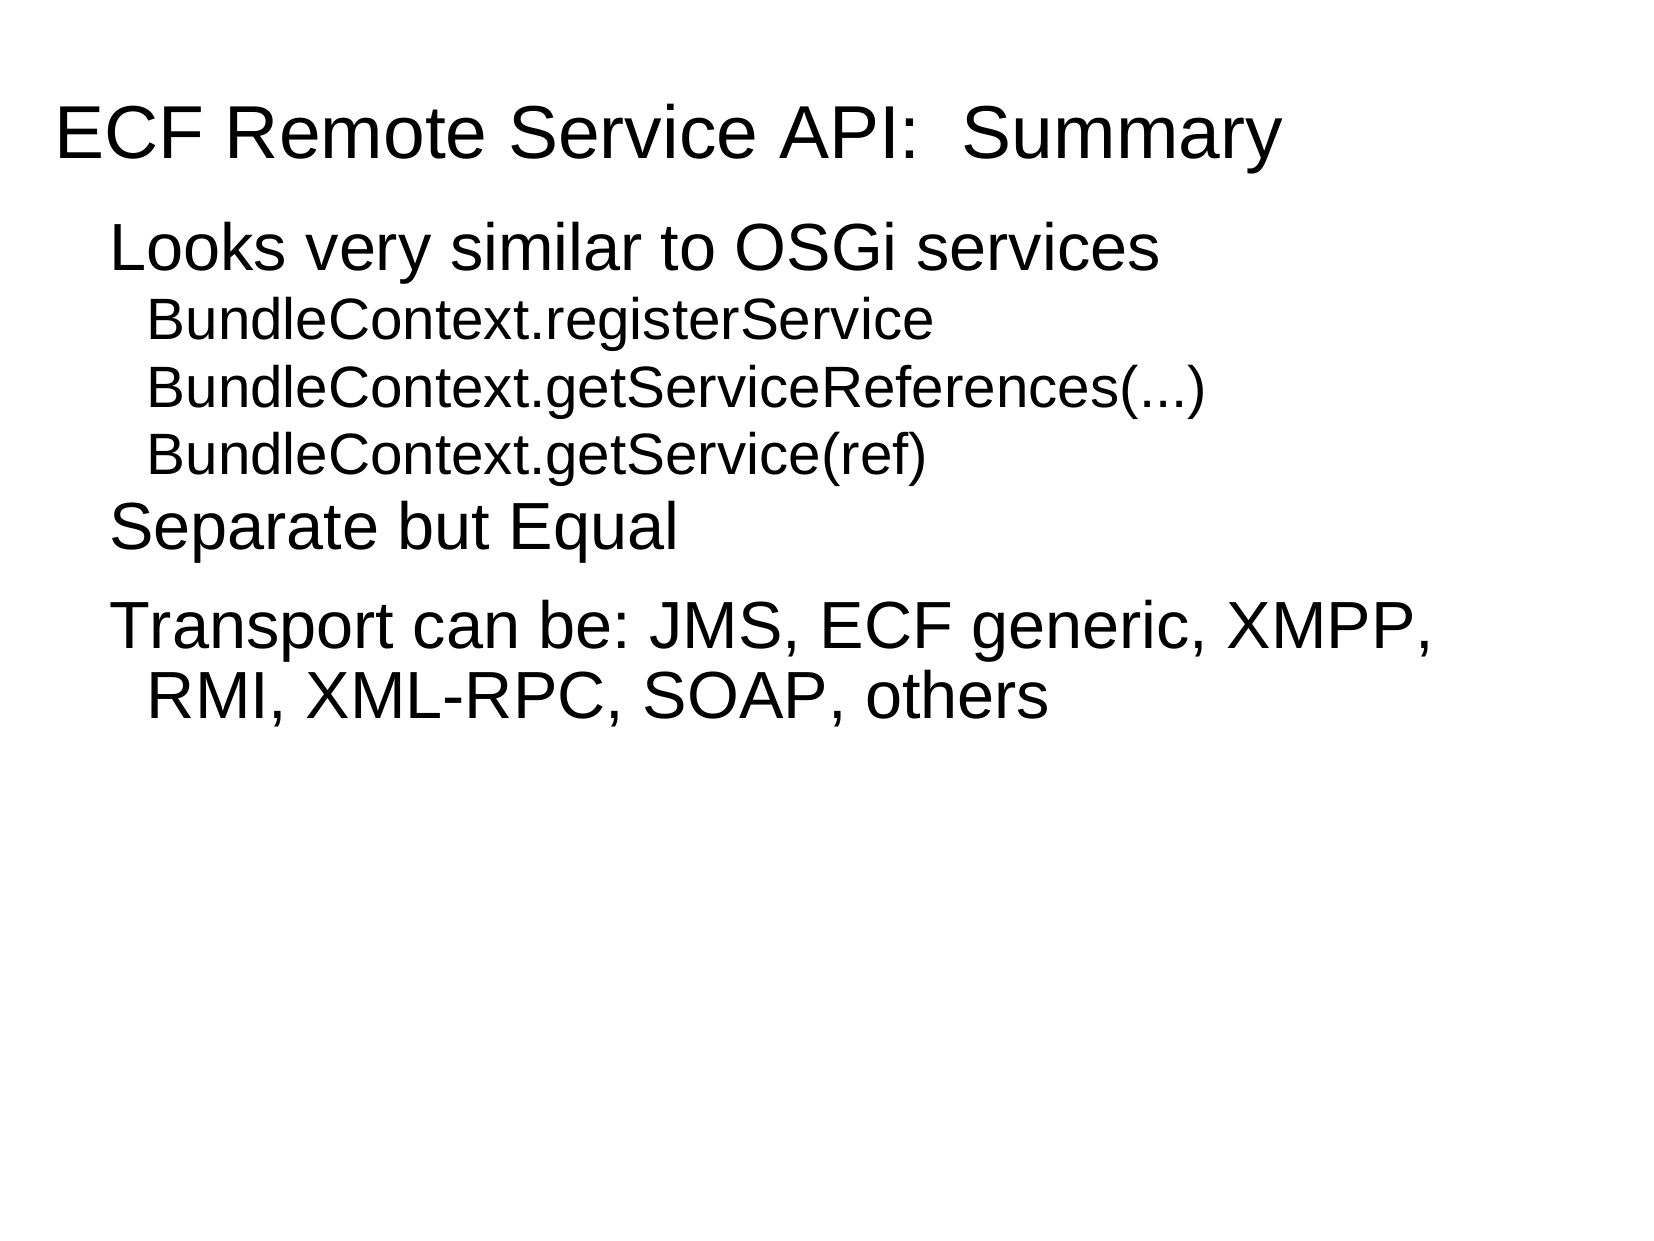

# ECF Remote Service API: Summary
Looks very similar to OSGi services
BundleContext.registerService
BundleContext.getServiceReferences(...)
BundleContext.getService(ref)
Separate but Equal
Transport can be: JMS, ECF generic, XMPP, RMI, XML-RPC, SOAP, others